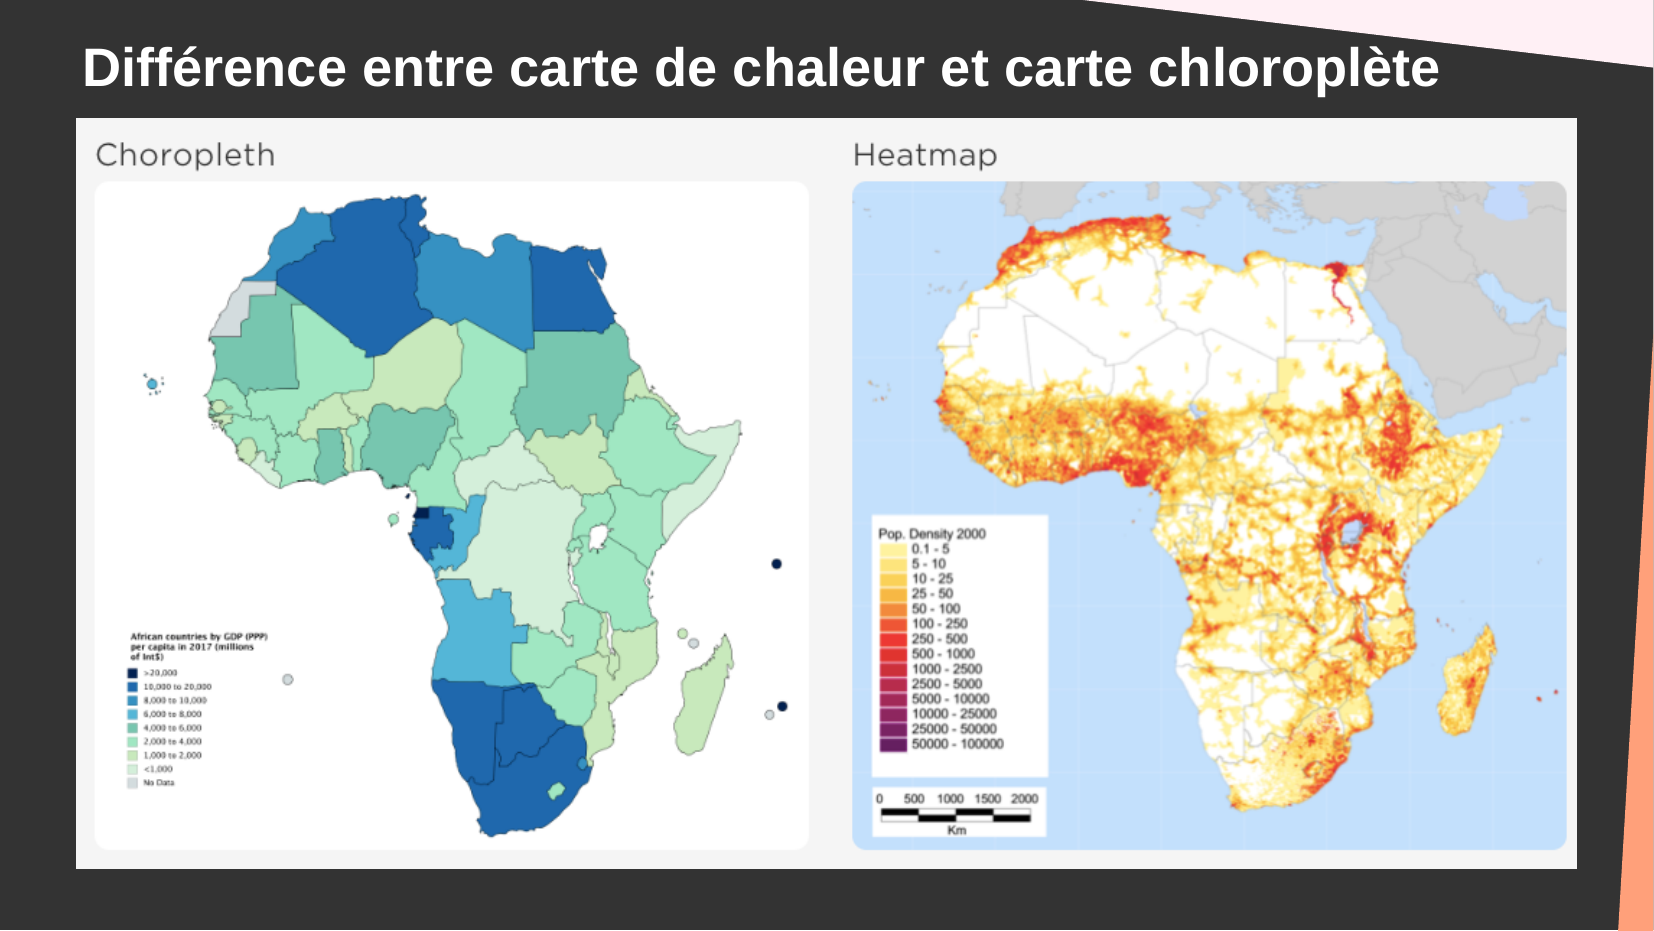

# Différence entre carte de chaleur et carte chloroplète